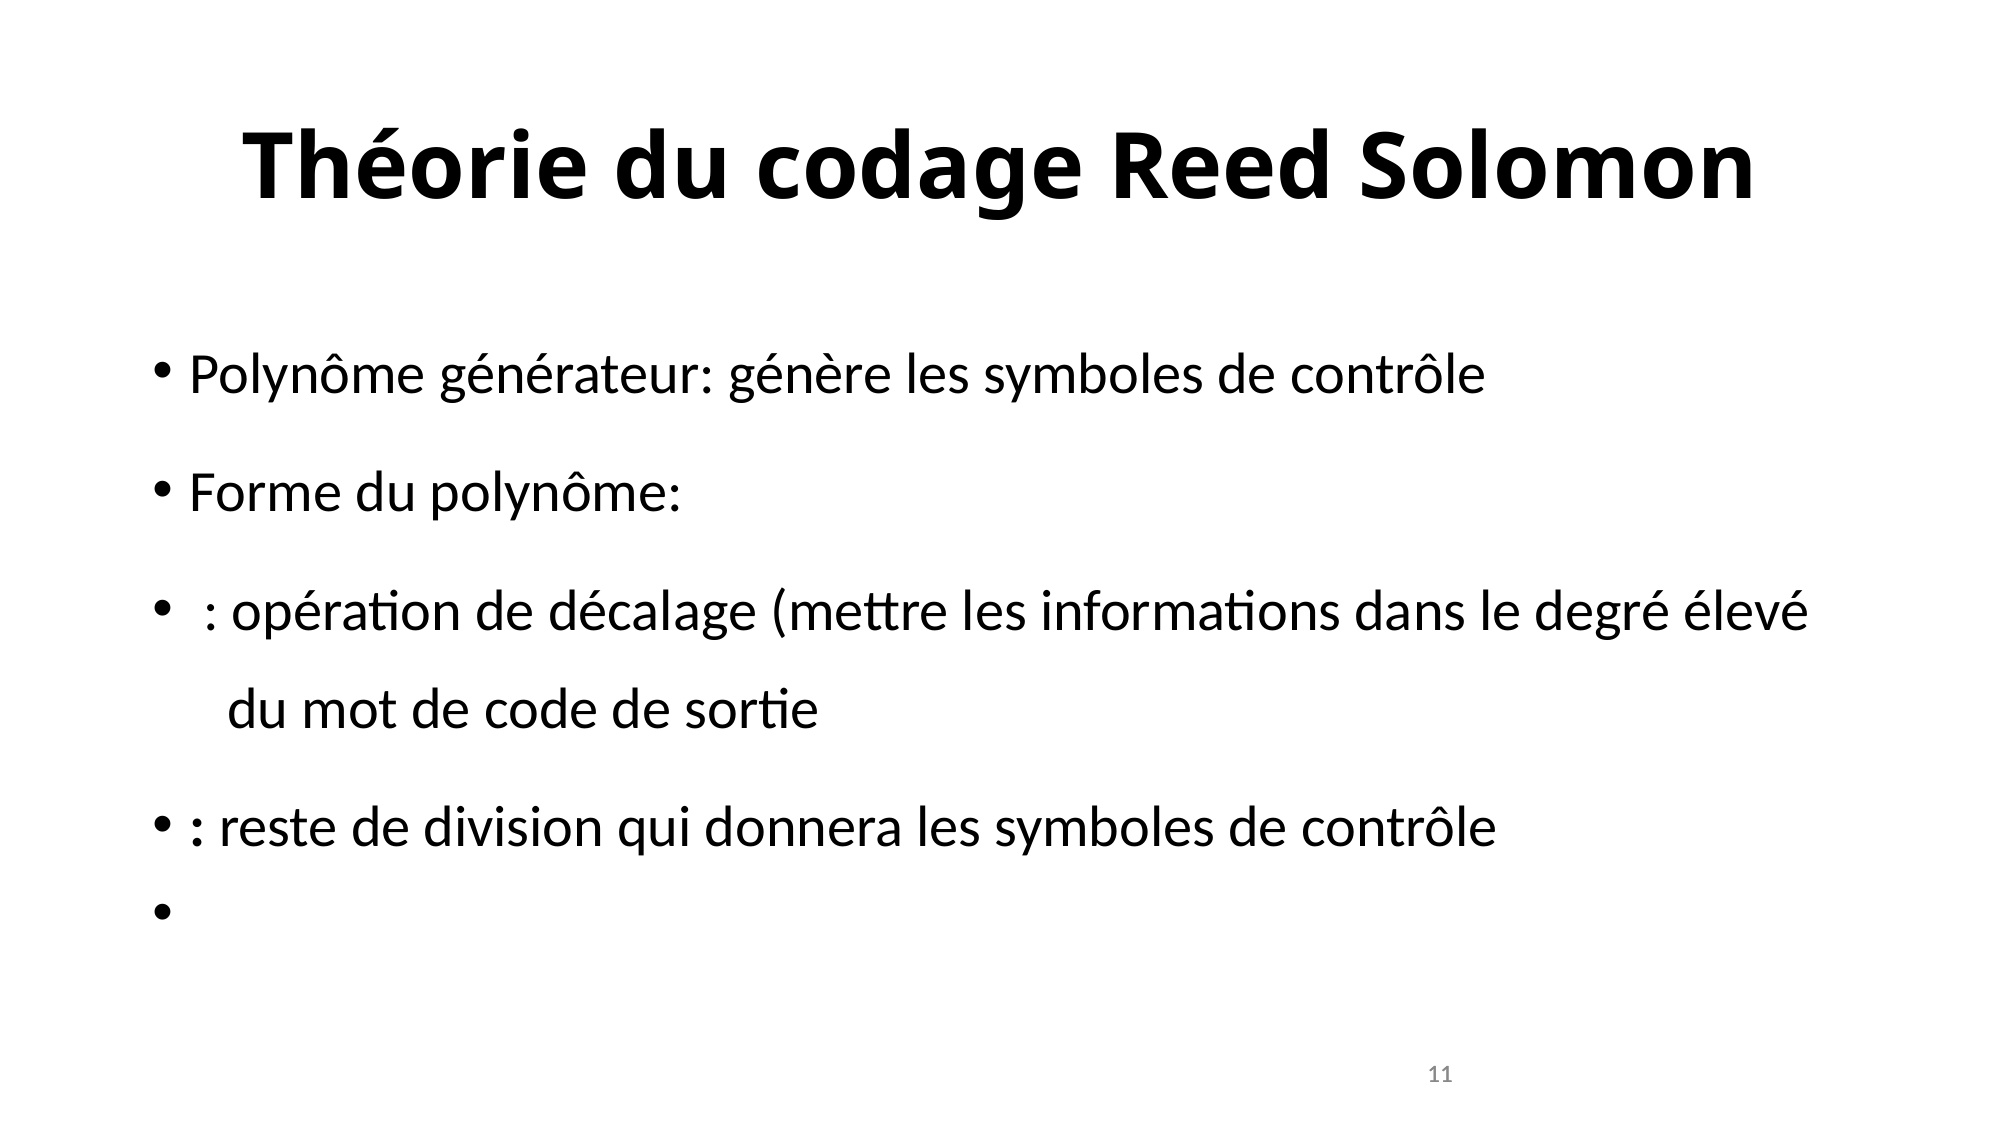

# Théorie du codage Reed Solomon
Polynôme générateur: génère les symboles de contrôle
Forme du polynôme:
 : opération de décalage (mettre les informations dans le degré élevé du mot de code de sortie
: reste de division qui donnera les symboles de contrôle